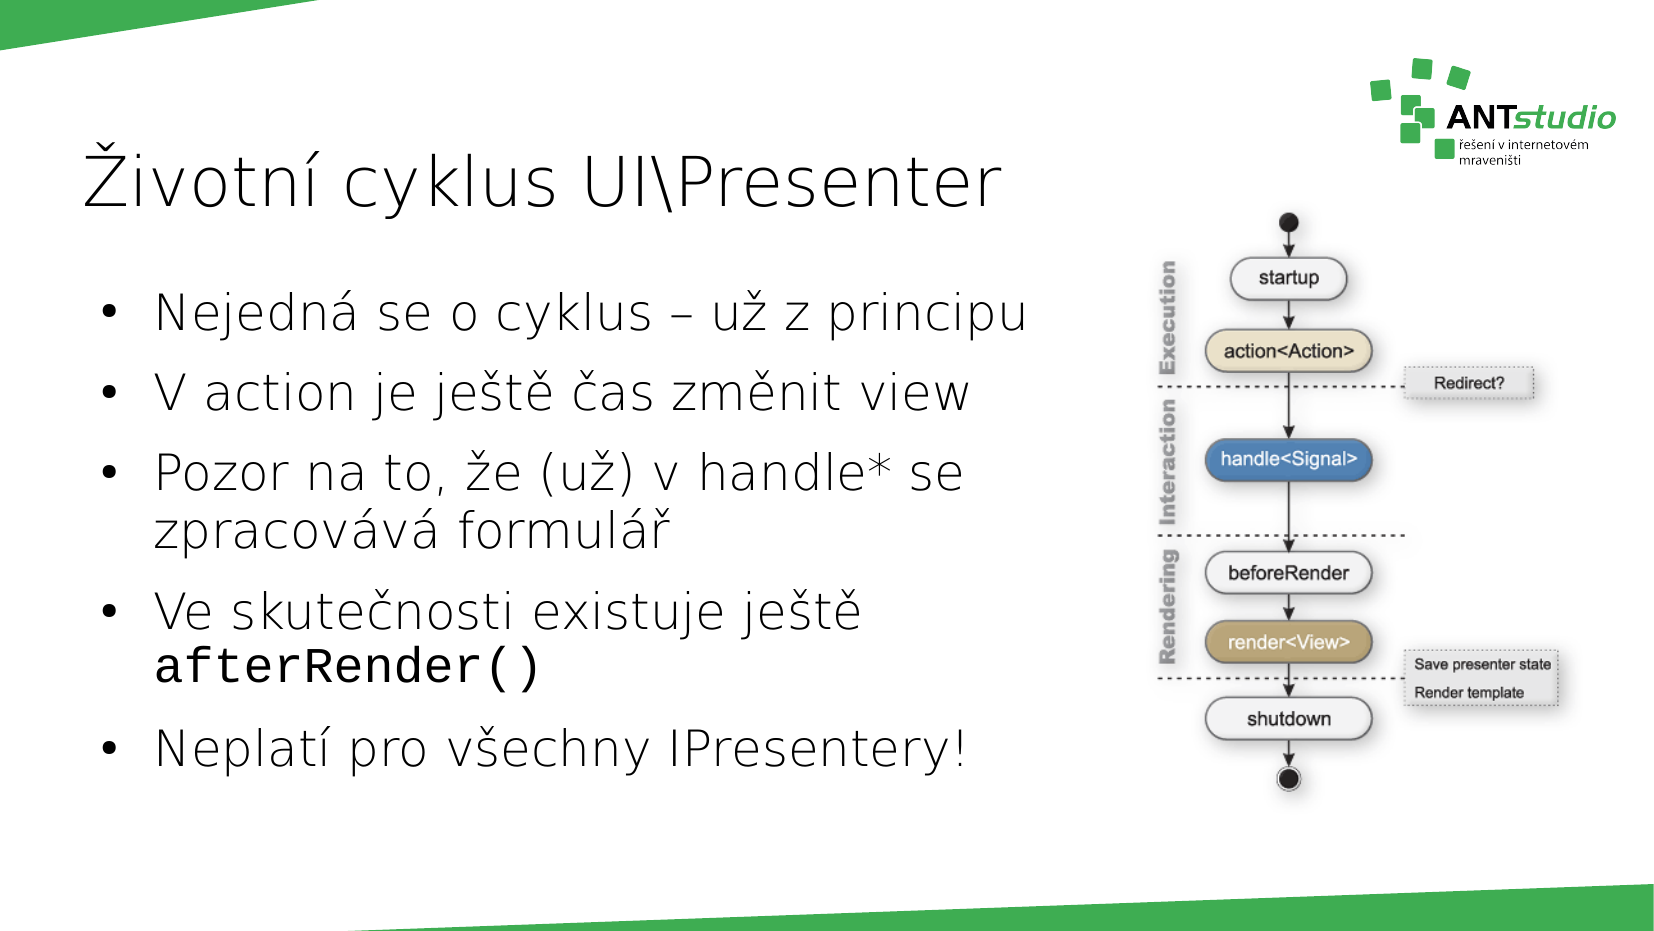

# Životní cyklus UI\Presenter
Nejedná se o cyklus – už z principu
V action je ještě čas změnit view
Pozor na to, že (už) v handle* se zpracovává formulář
Ve skutečnosti existuje ještě afterRender()
Neplatí pro všechny IPresentery!